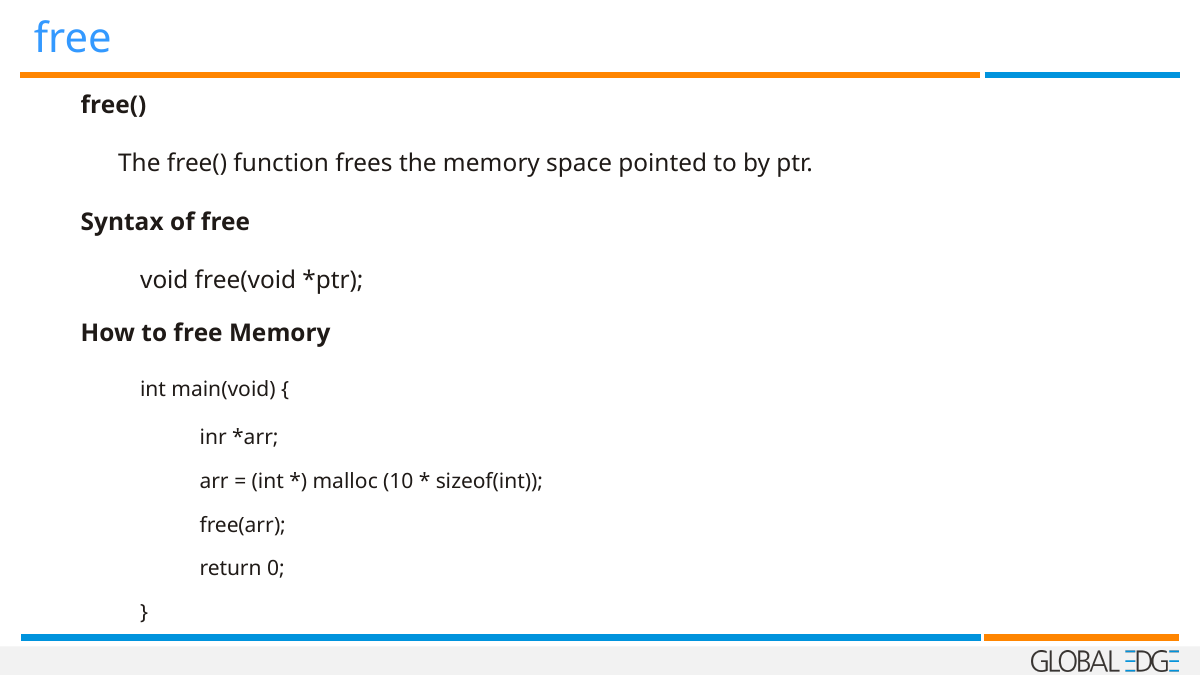

# free
free()
 The free() function frees the memory space pointed to by ptr.
Syntax of free
void free(void *ptr);
How to free Memory
int main(void) {
inr *arr;
arr = (int *) malloc (10 * sizeof(int));
free(arr);
return 0;
}